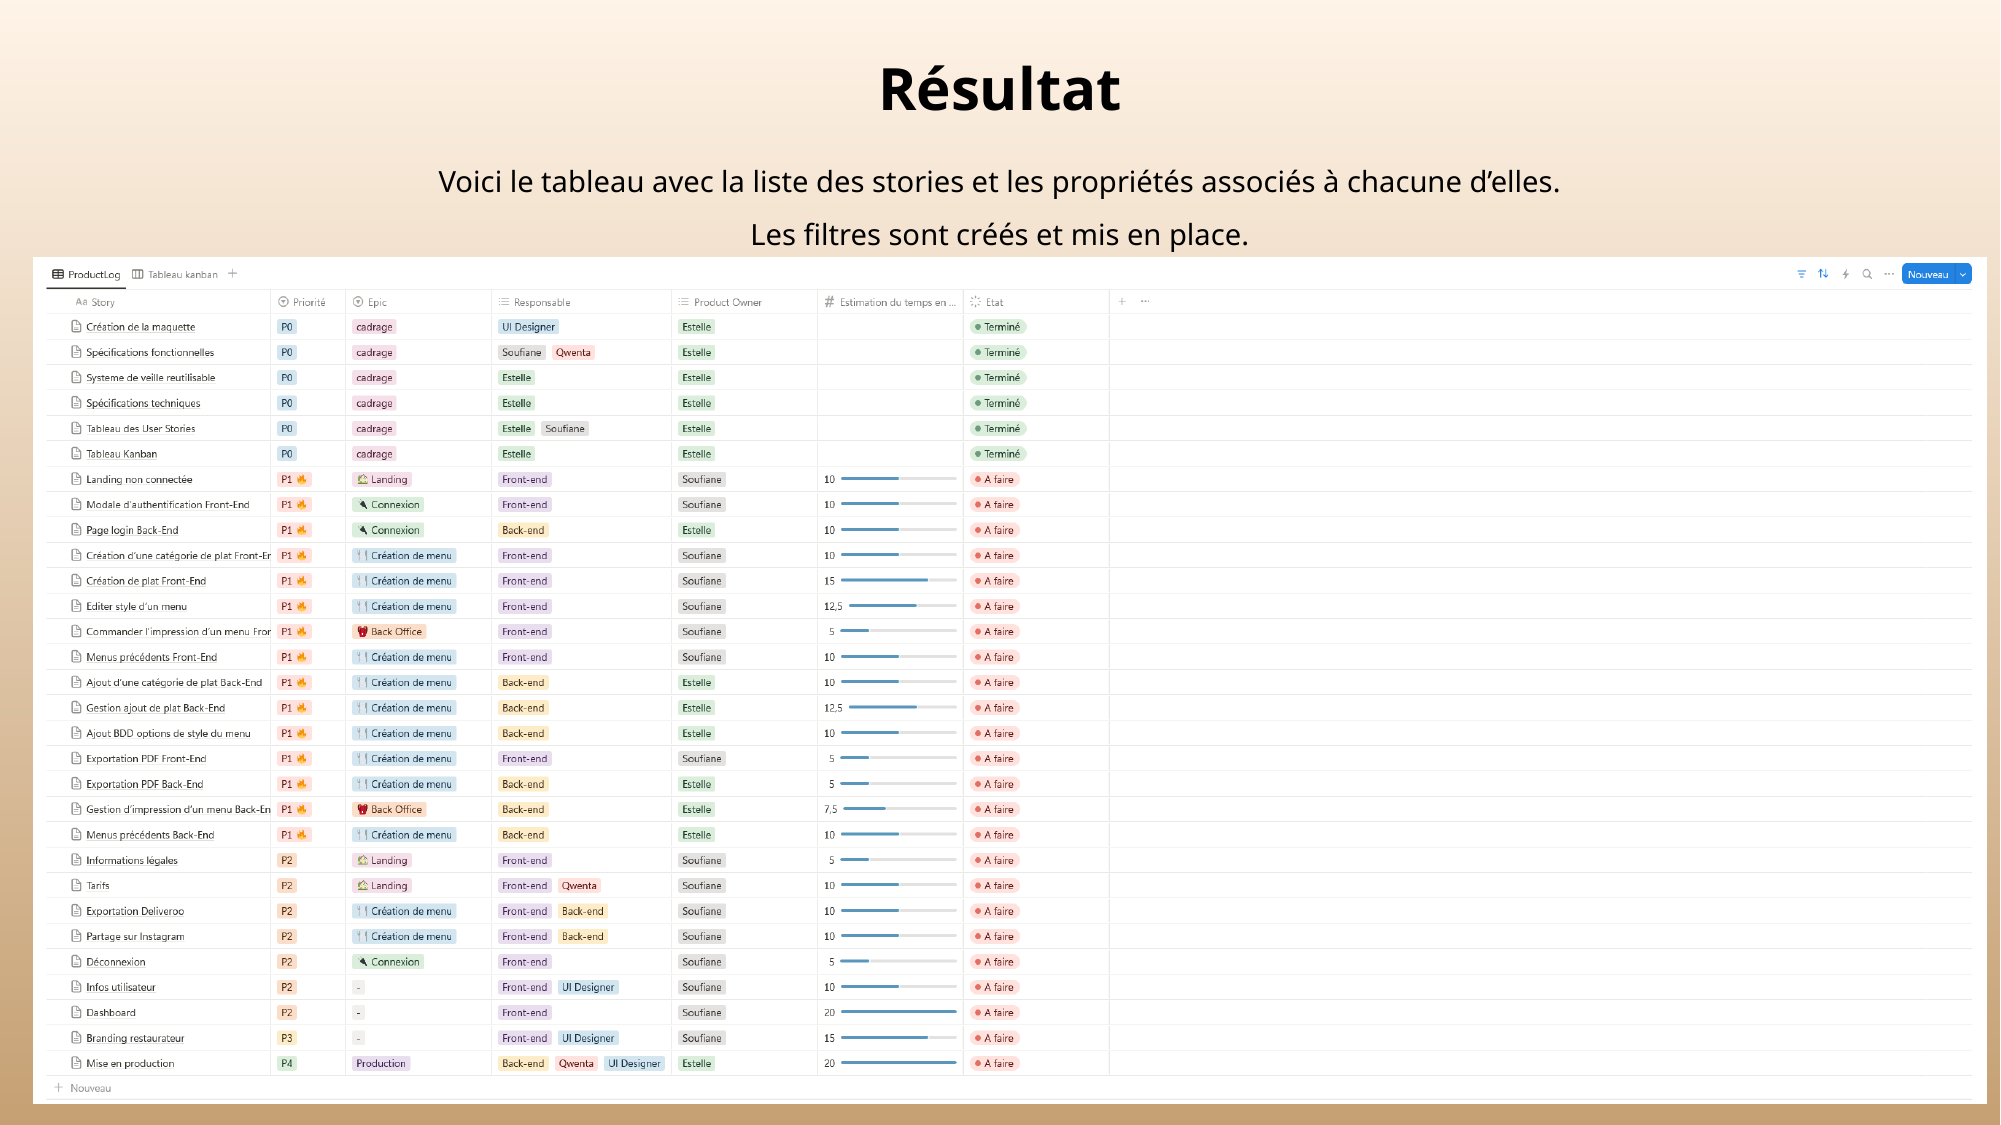

# Résultat
Voici le tableau avec la liste des stories et les propriétés associés à chacune d’elles.
Les filtres sont créés et mis en place.